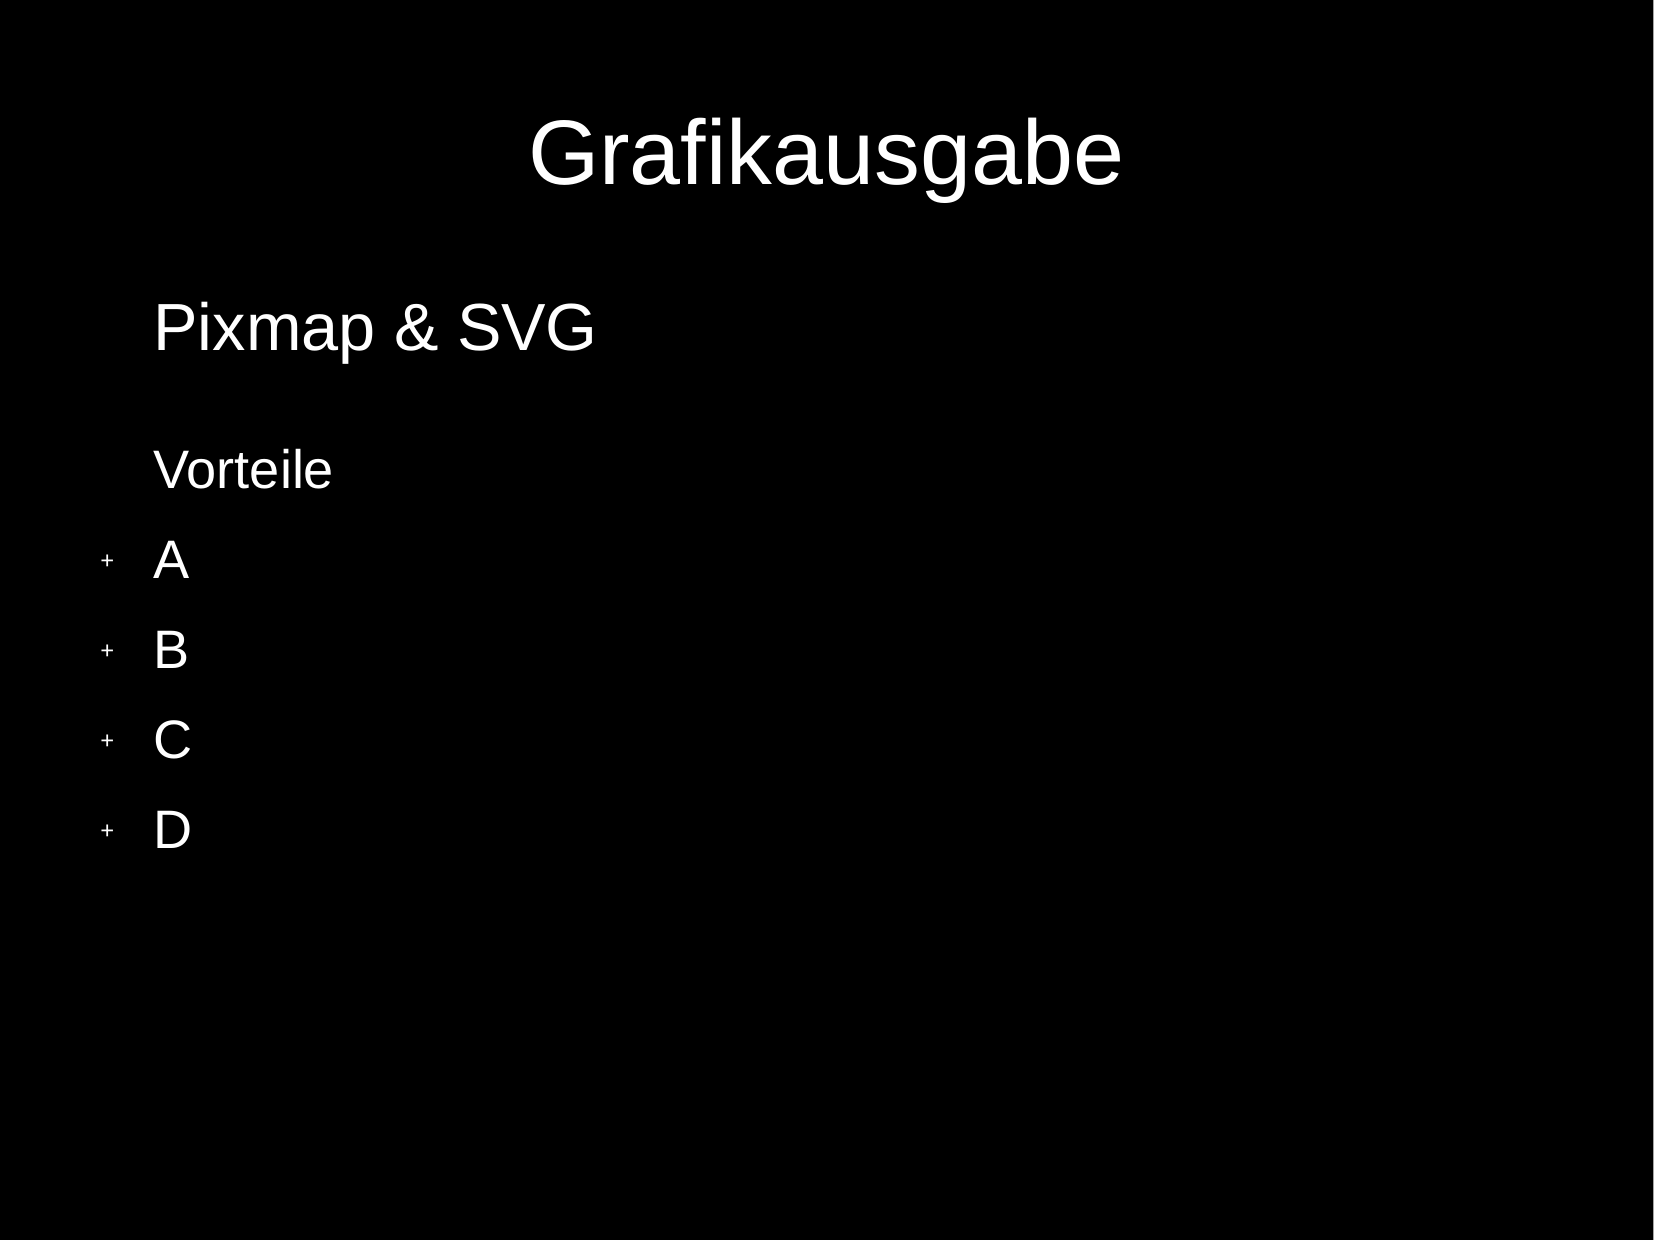

# Grafikausgabe
Pixmap & SVG
Vorteile
A
B
C
D